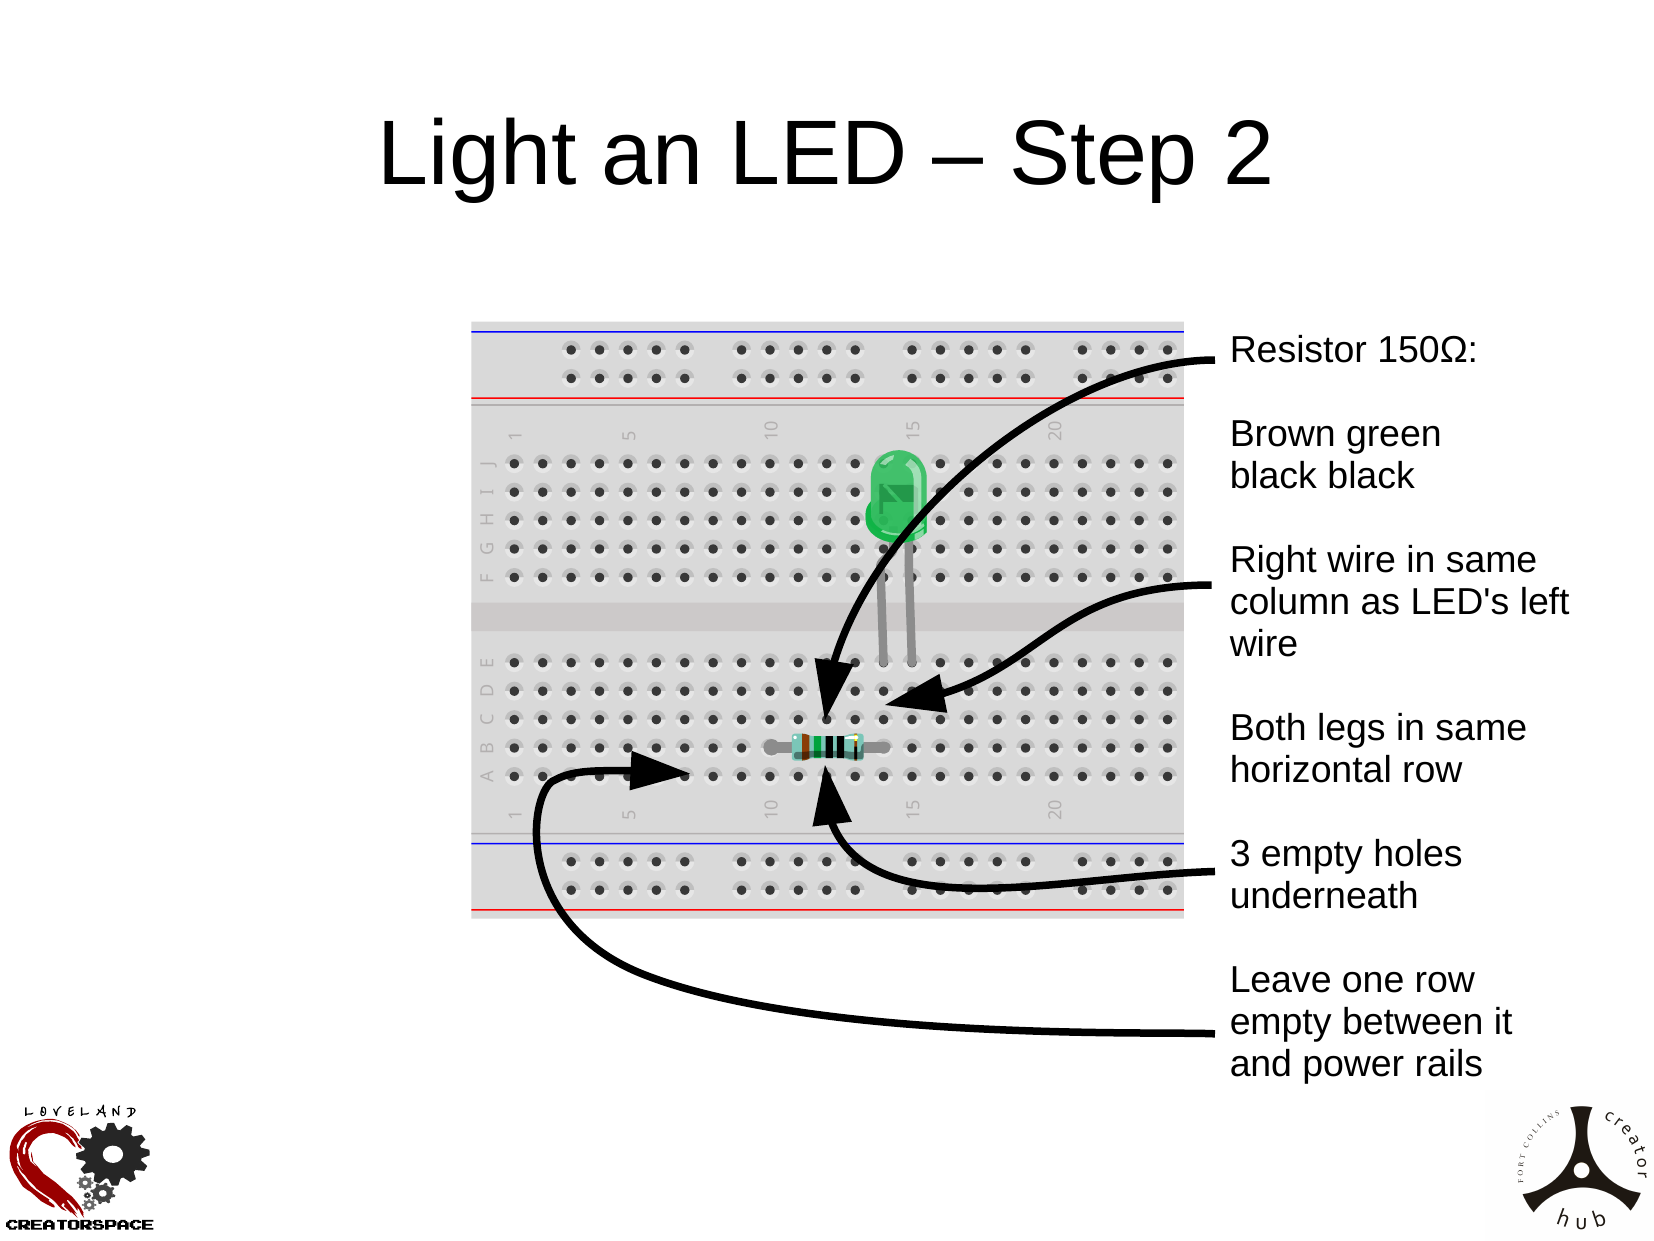

# Light an LED – Step 2
Resistor 150Ω:
Brown green
black black
Right wire in same column as LED's left wire
Both legs in same horizontal row
3 empty holes underneath
Leave one row empty between it and power rails